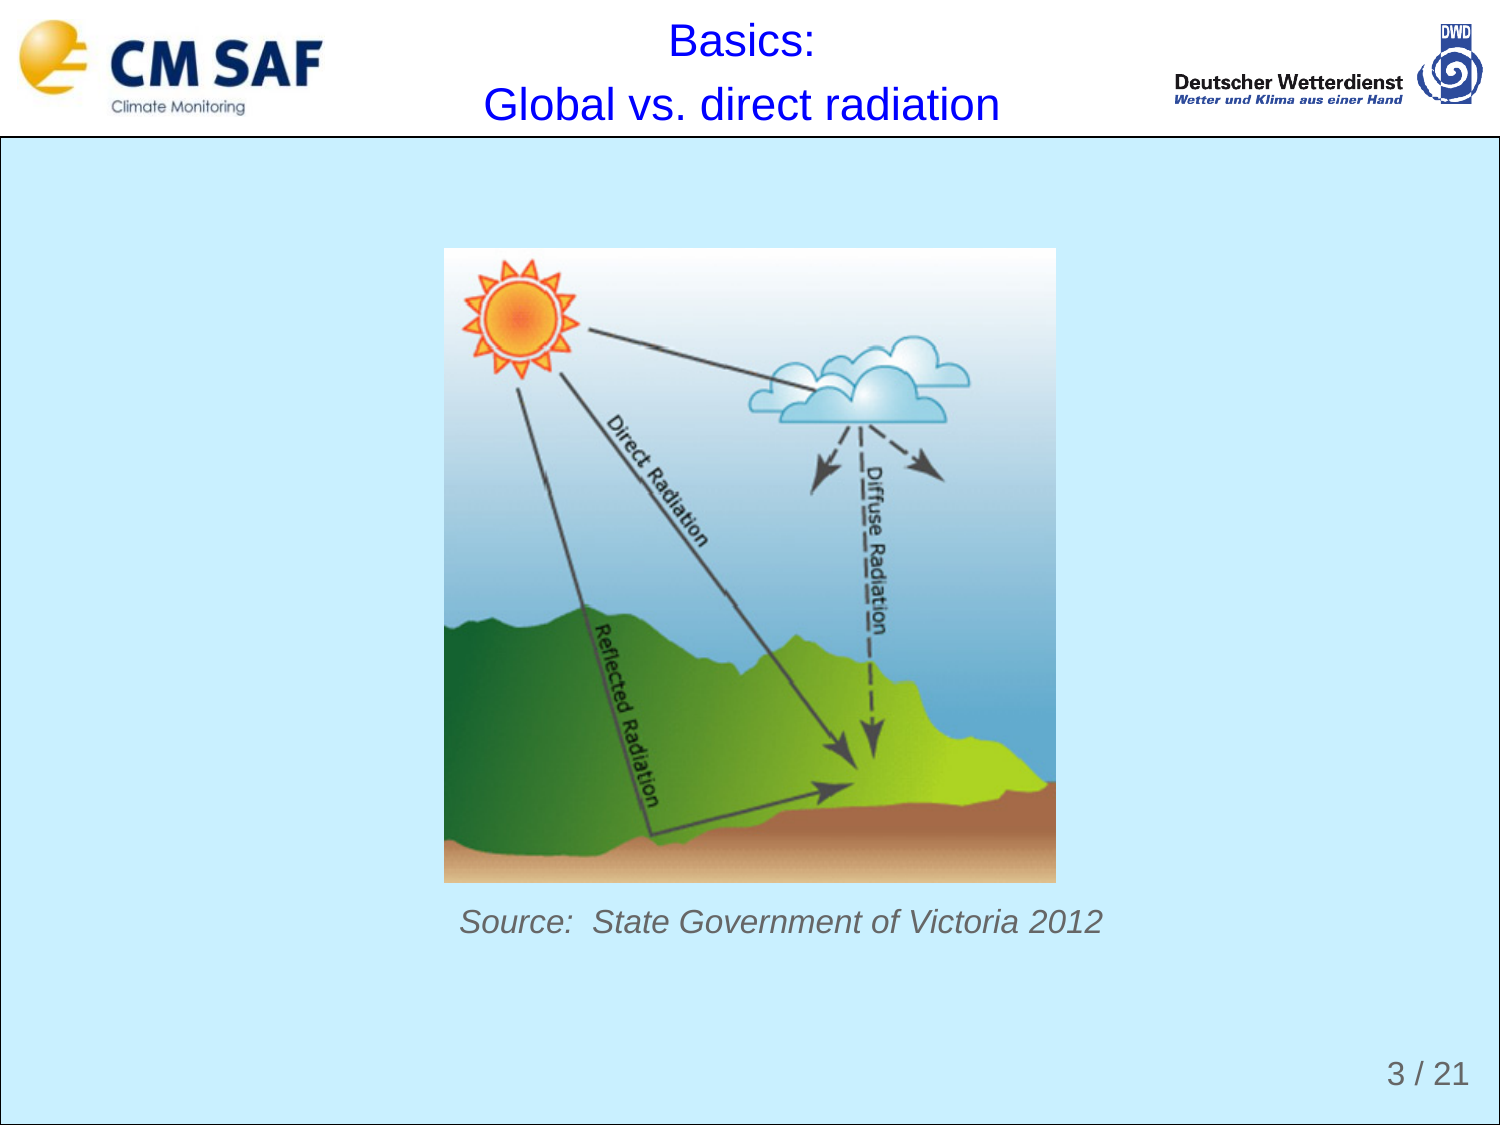

Basics:
Global vs. direct radiation
#
Source: State Government of Victoria 2012